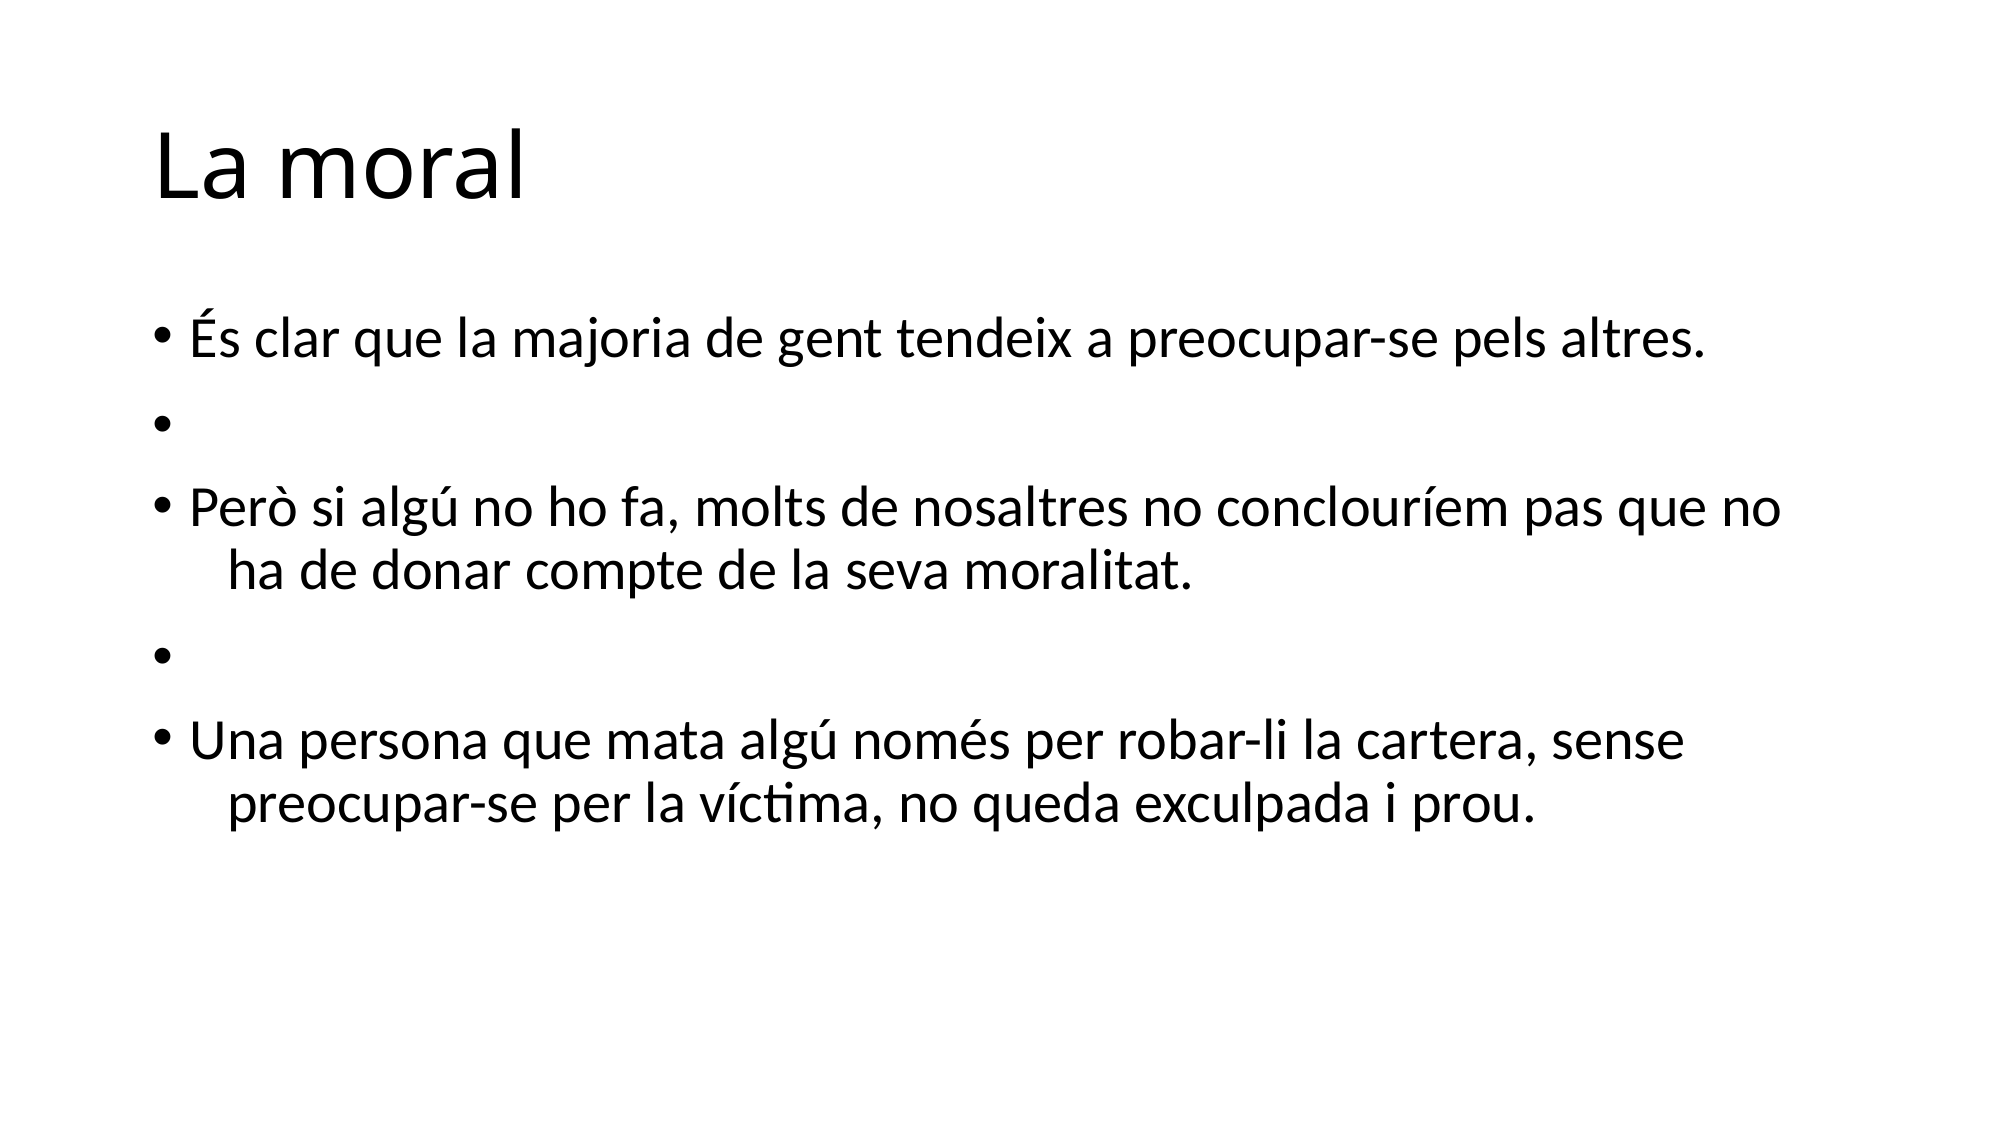

# La moral
És clar que la majoria de gent tendeix a preocupar-se pels altres.
Però si algú no ho fa, molts de nosaltres no conclouríem pas que no ha de donar compte de la seva moralitat.
Una persona que mata algú només per robar-li la cartera, sense preocupar-se per la víctima, no queda exculpada i prou.